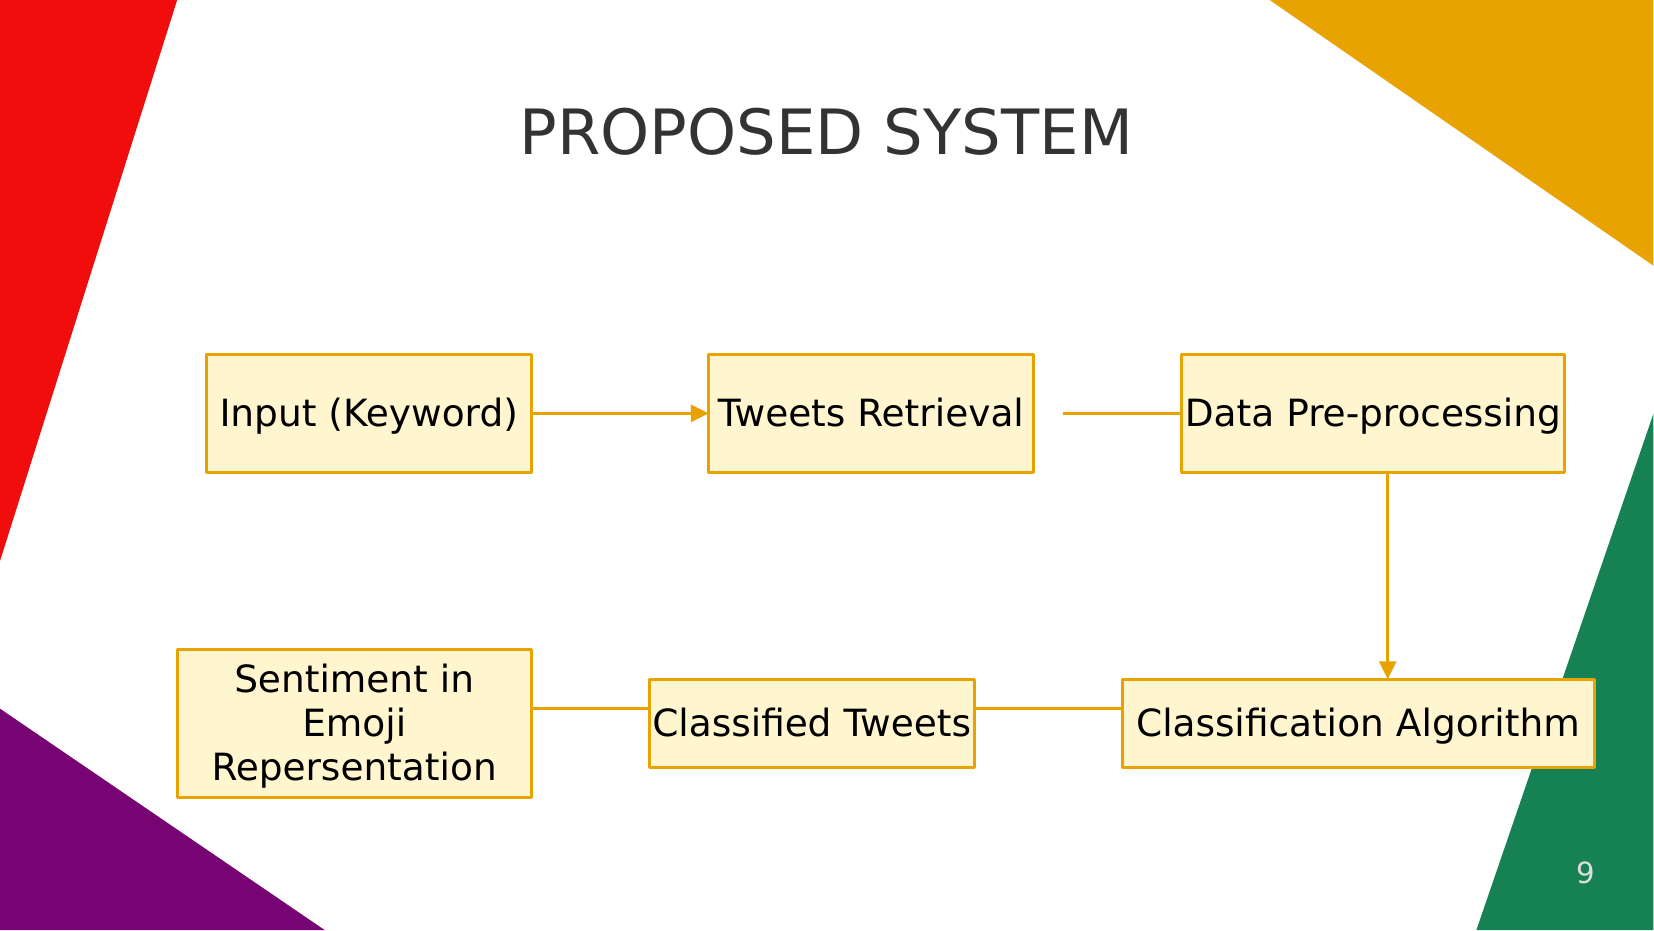

# PROPOSED SYSTEM
Input (Keyword)
Tweets Retrieval
Data Pre-processing
Sentiment in
Emoji
Repersentation
Classified Tweets
Classification Algorithm
9